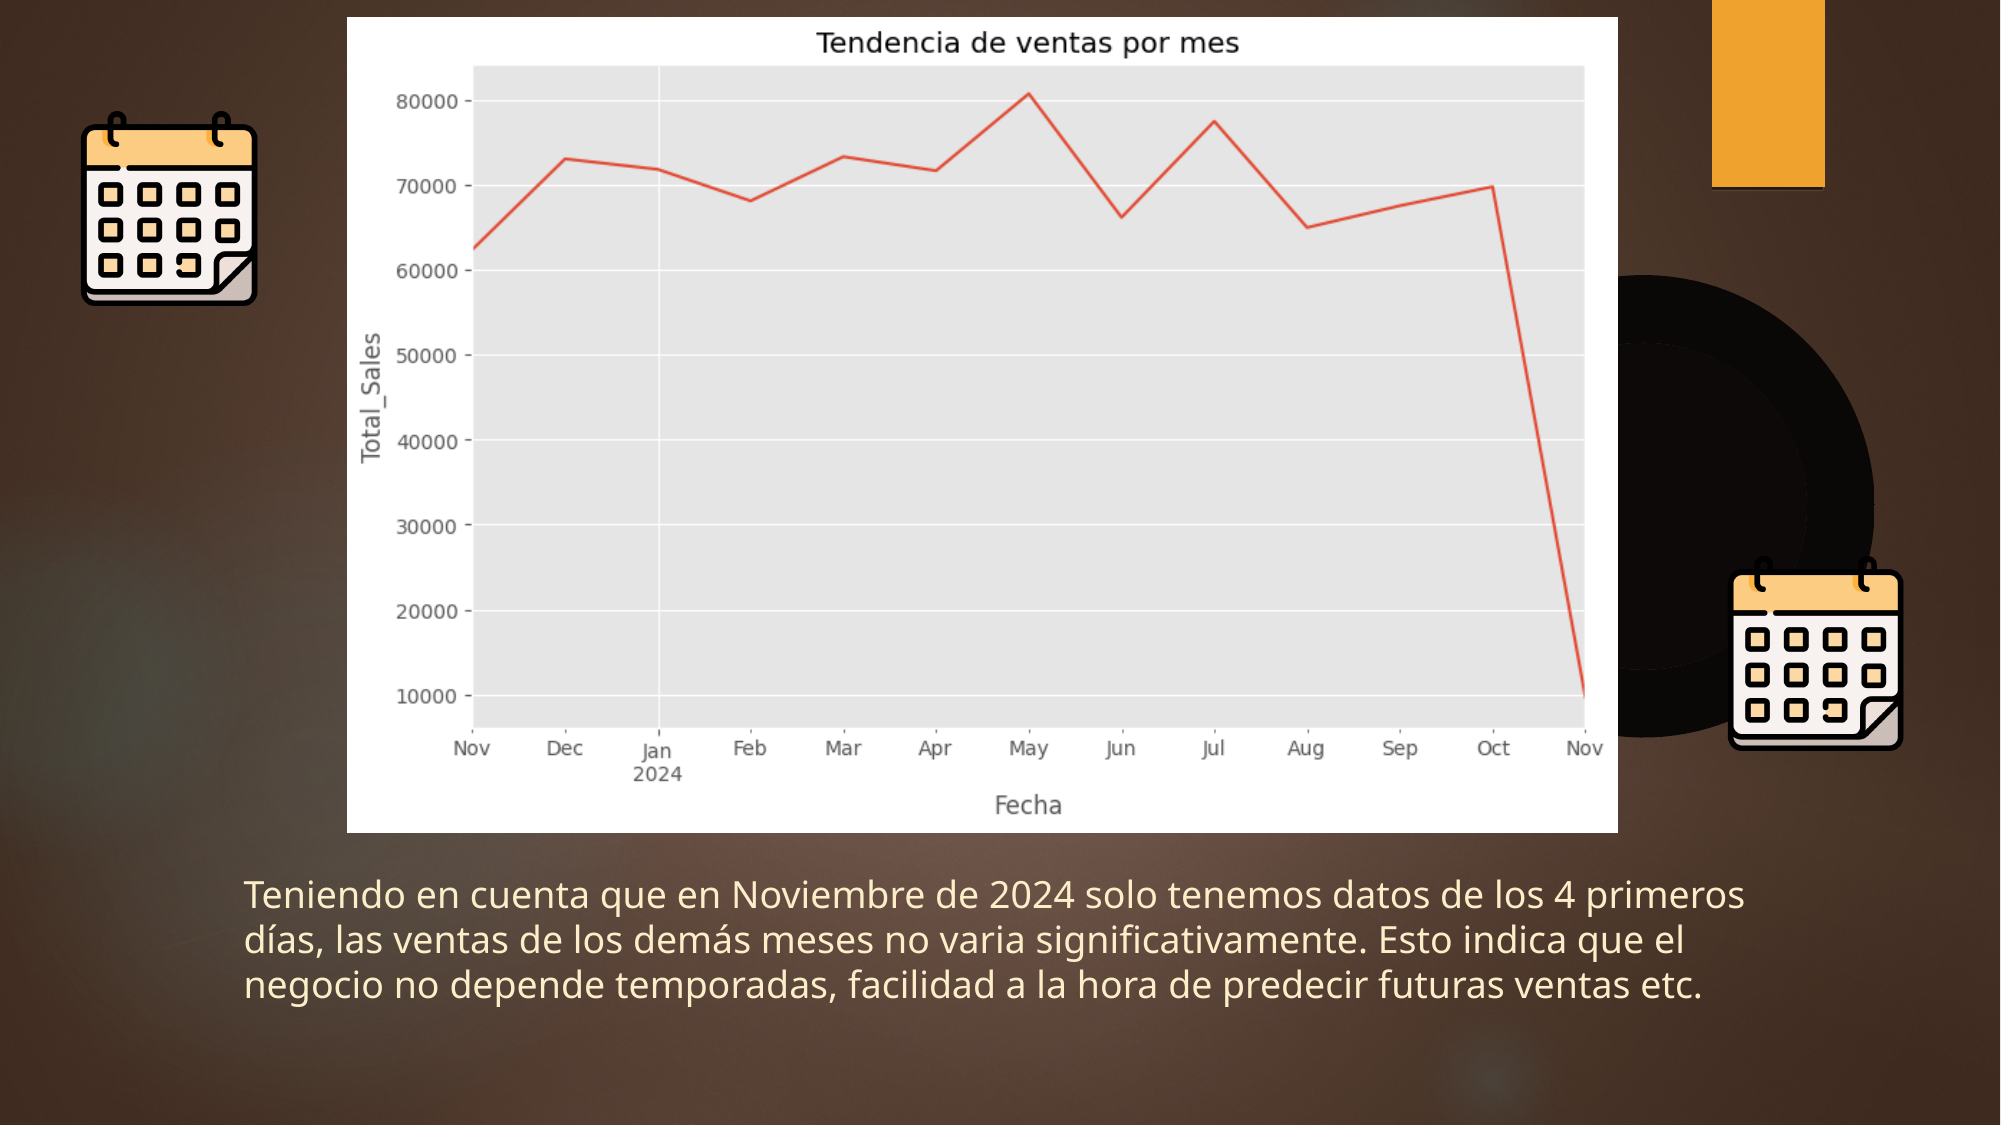

# Teniendo en cuenta que en Noviembre de 2024 solo tenemos datos de los 4 primeros días, las ventas de los demás meses no varia significativamente. Esto indica que el negocio no depende temporadas, facilidad a la hora de predecir futuras ventas etc.